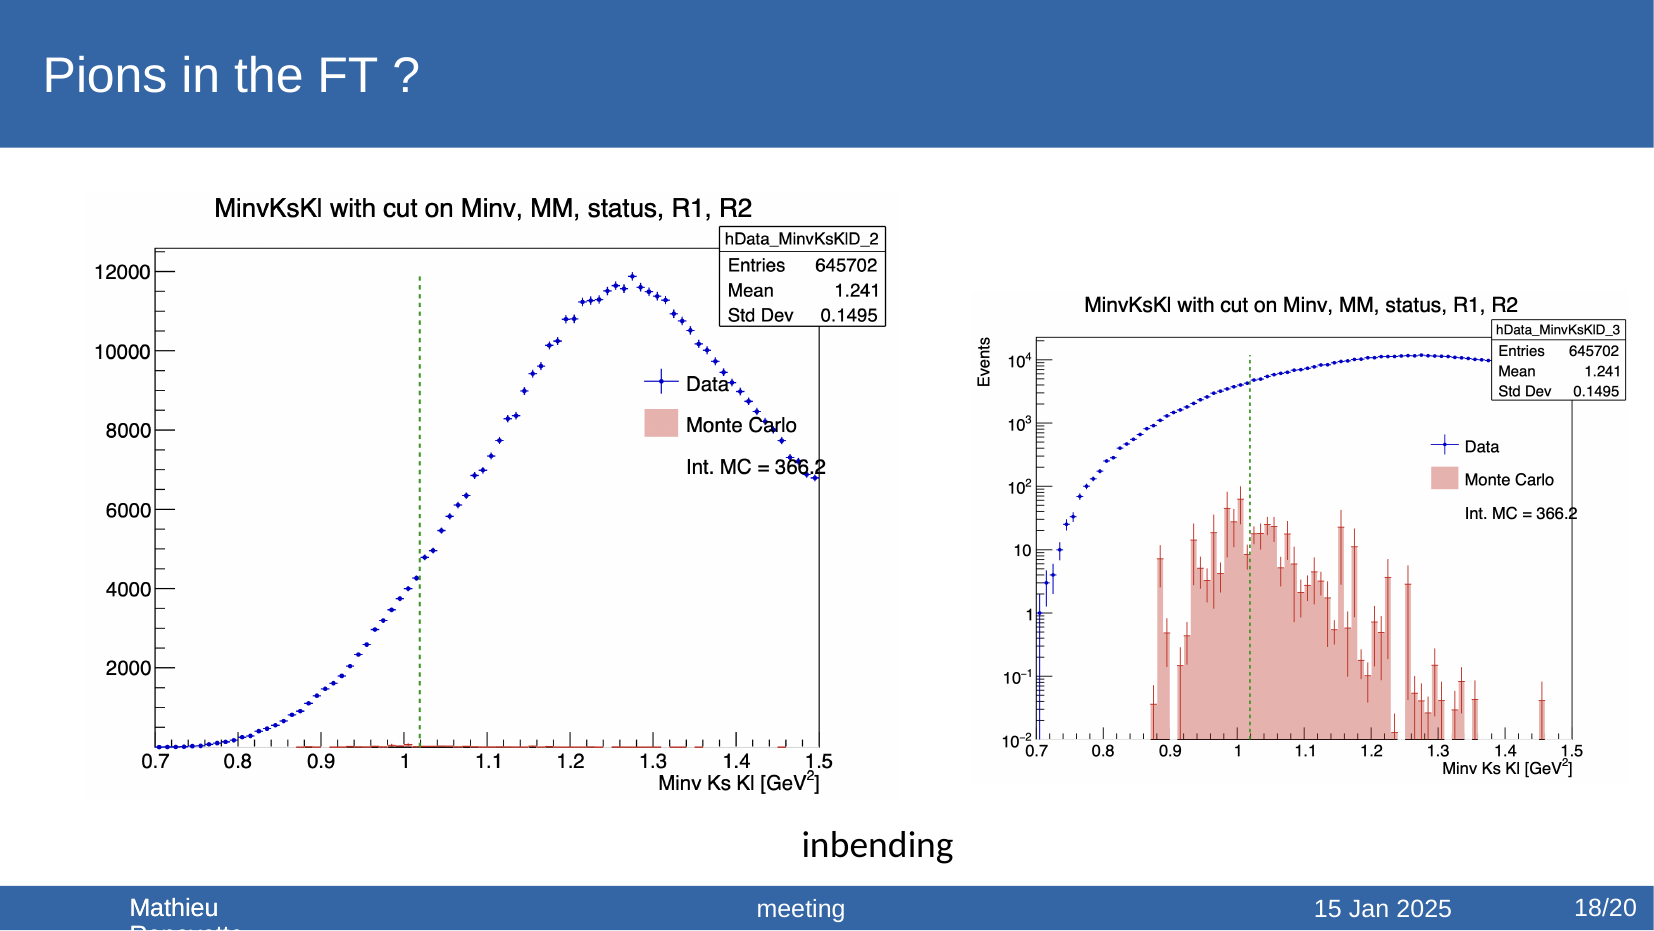

Pions in the FT ?
inbending
Mathieu Ronayette
18/20
Mathieu Ronayette
 meeting
15 Jan 2025